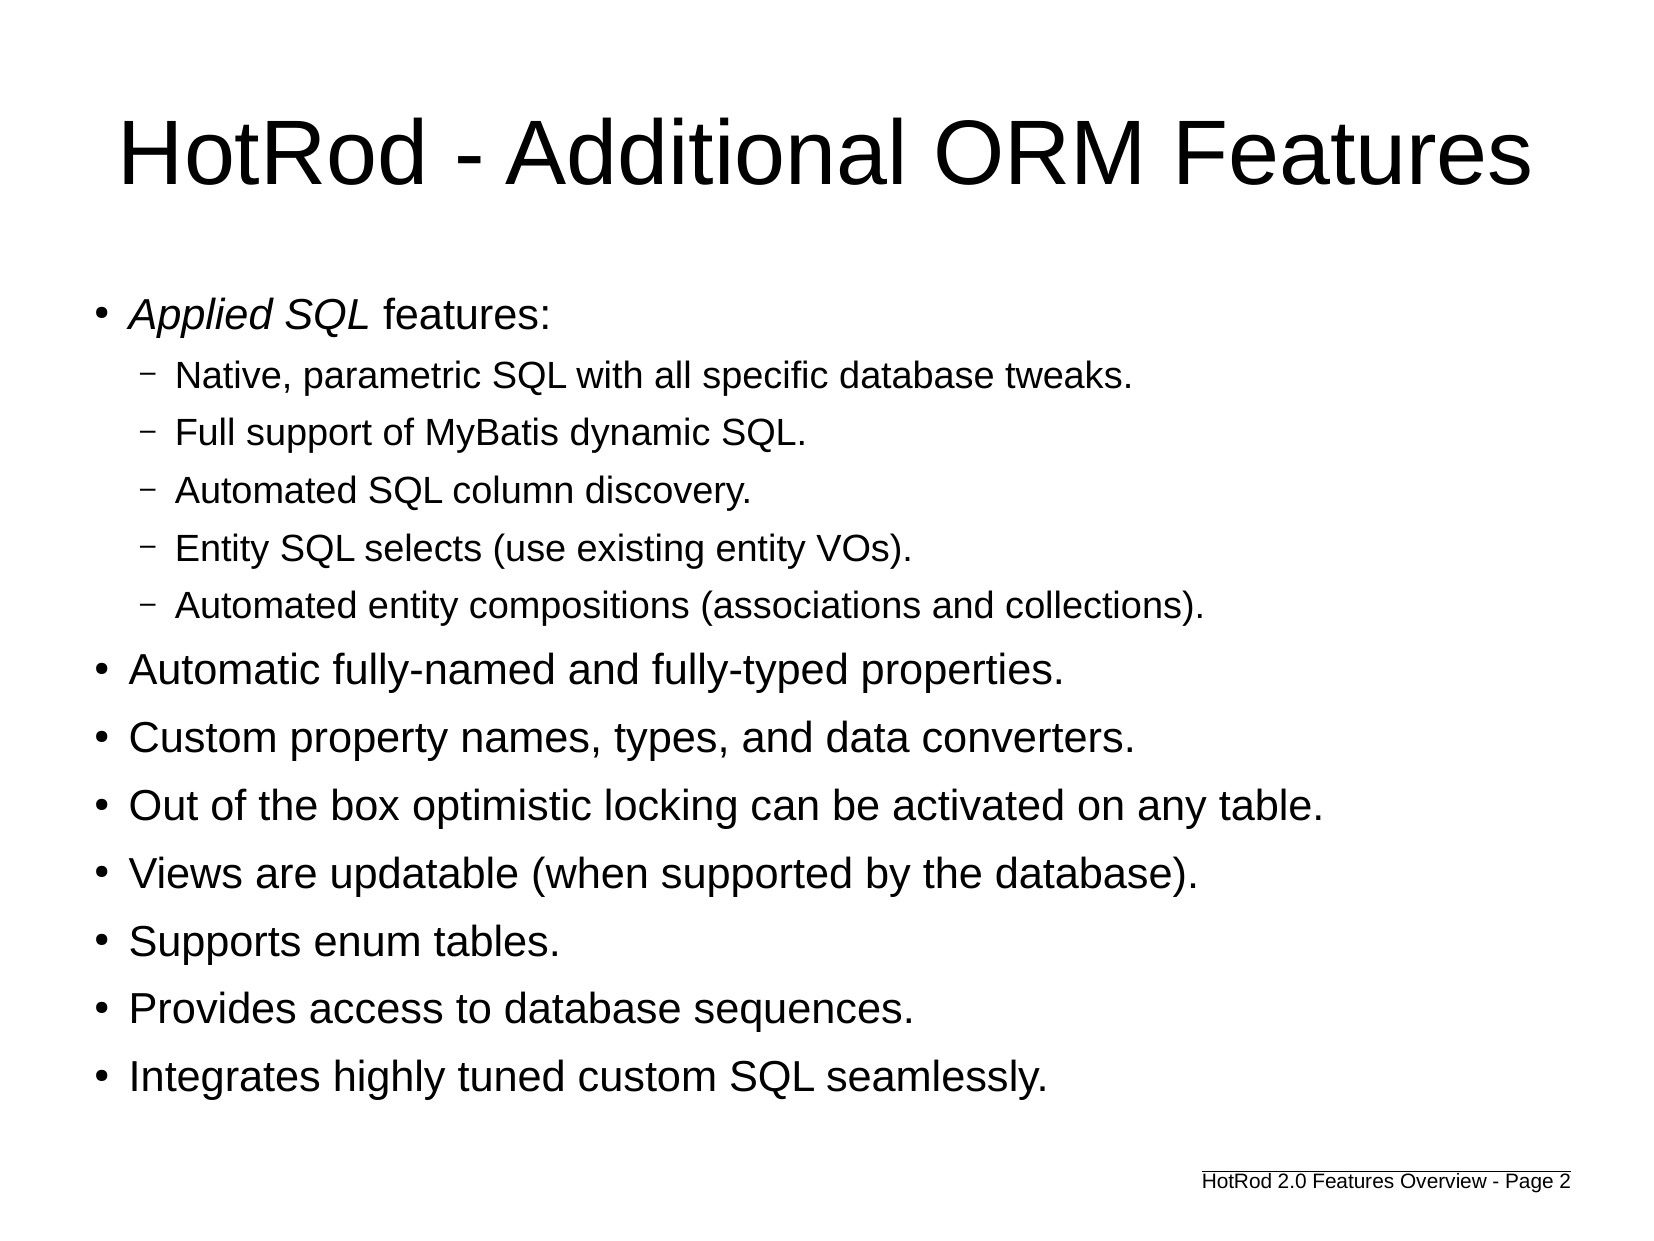

# HotRod - Additional ORM Features
Applied SQL features:
Native, parametric SQL with all specific database tweaks.
Full support of MyBatis dynamic SQL.
Automated SQL column discovery.
Entity SQL selects (use existing entity VOs).
Automated entity compositions (associations and collections).
Automatic fully-named and fully-typed properties.
Custom property names, types, and data converters.
Out of the box optimistic locking can be activated on any table.
Views are updatable (when supported by the database).
Supports enum tables.
Provides access to database sequences.
Integrates highly tuned custom SQL seamlessly.
2